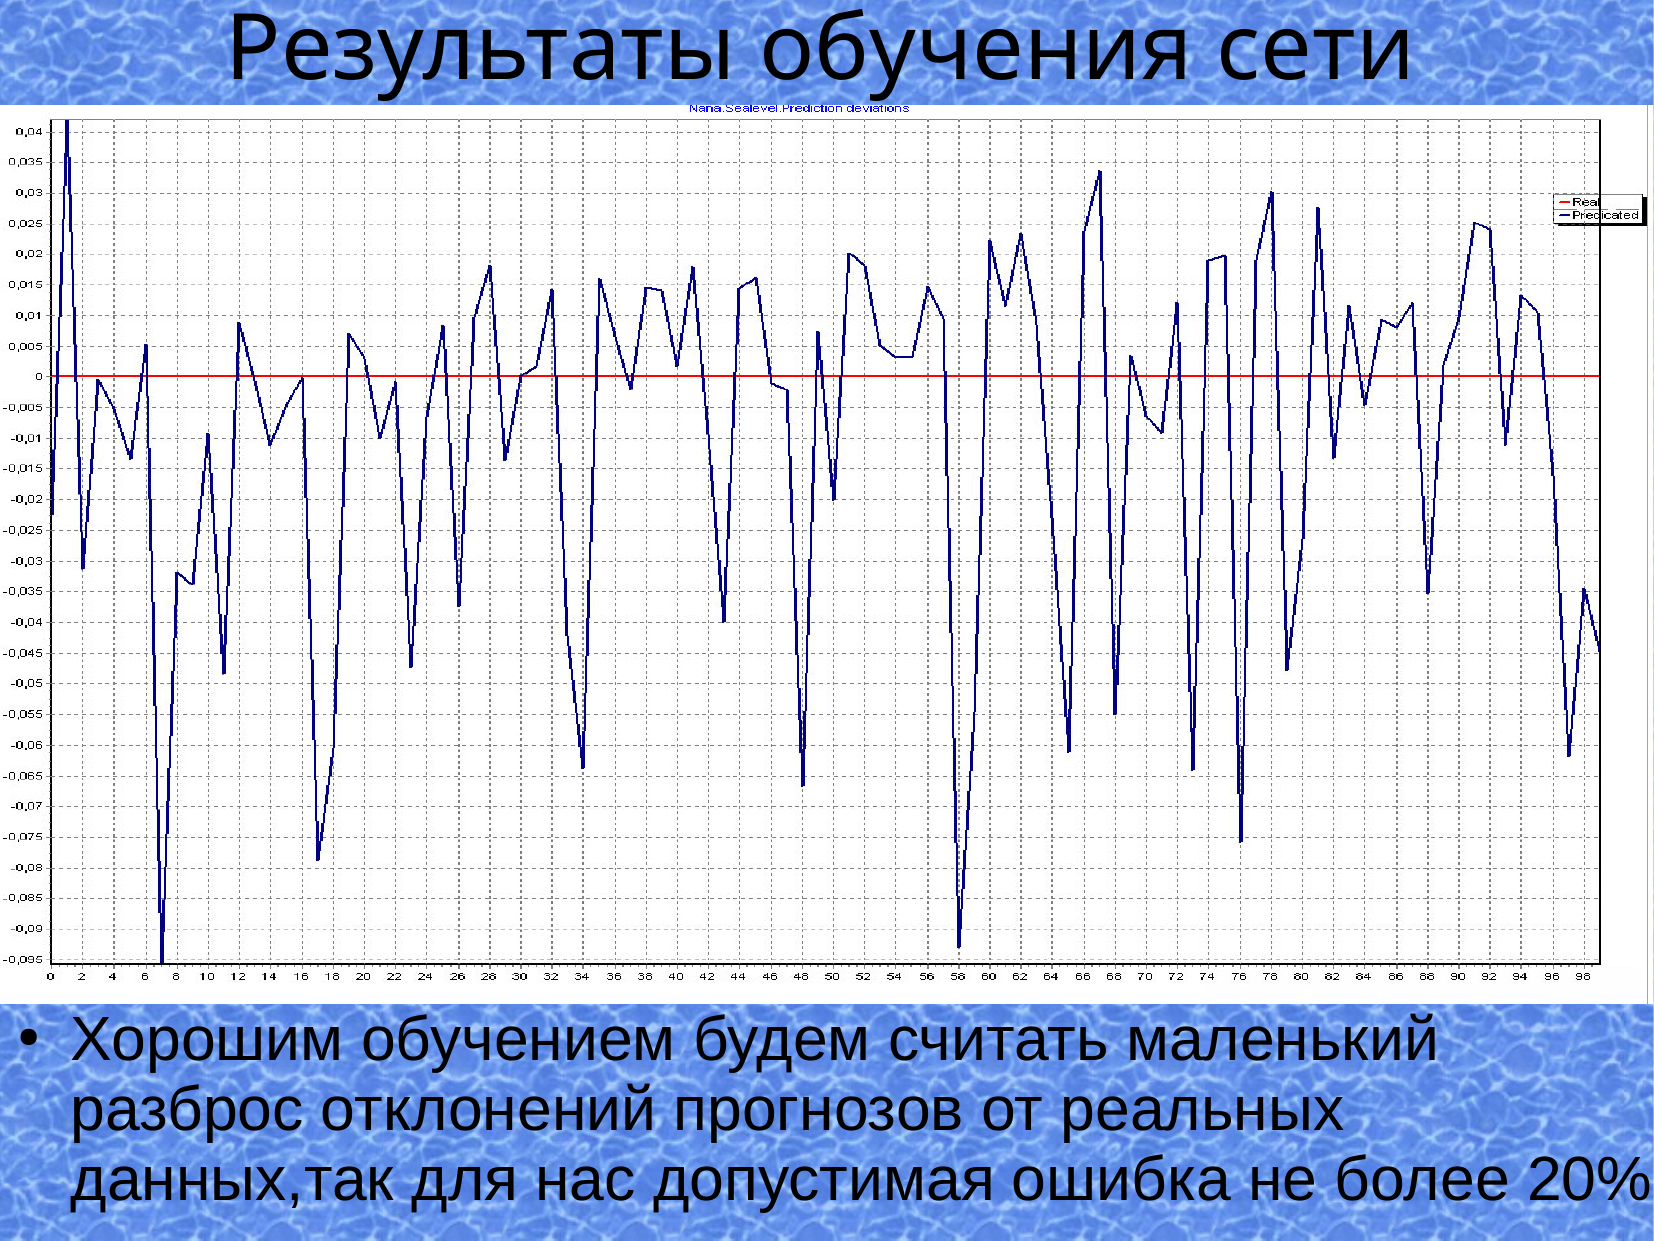

# Результаты обучения сети
Хорошим обучением будем считать маленький разброс отклонений прогнозов от реальных данных,так для нас допустимая ошибка не более 20%